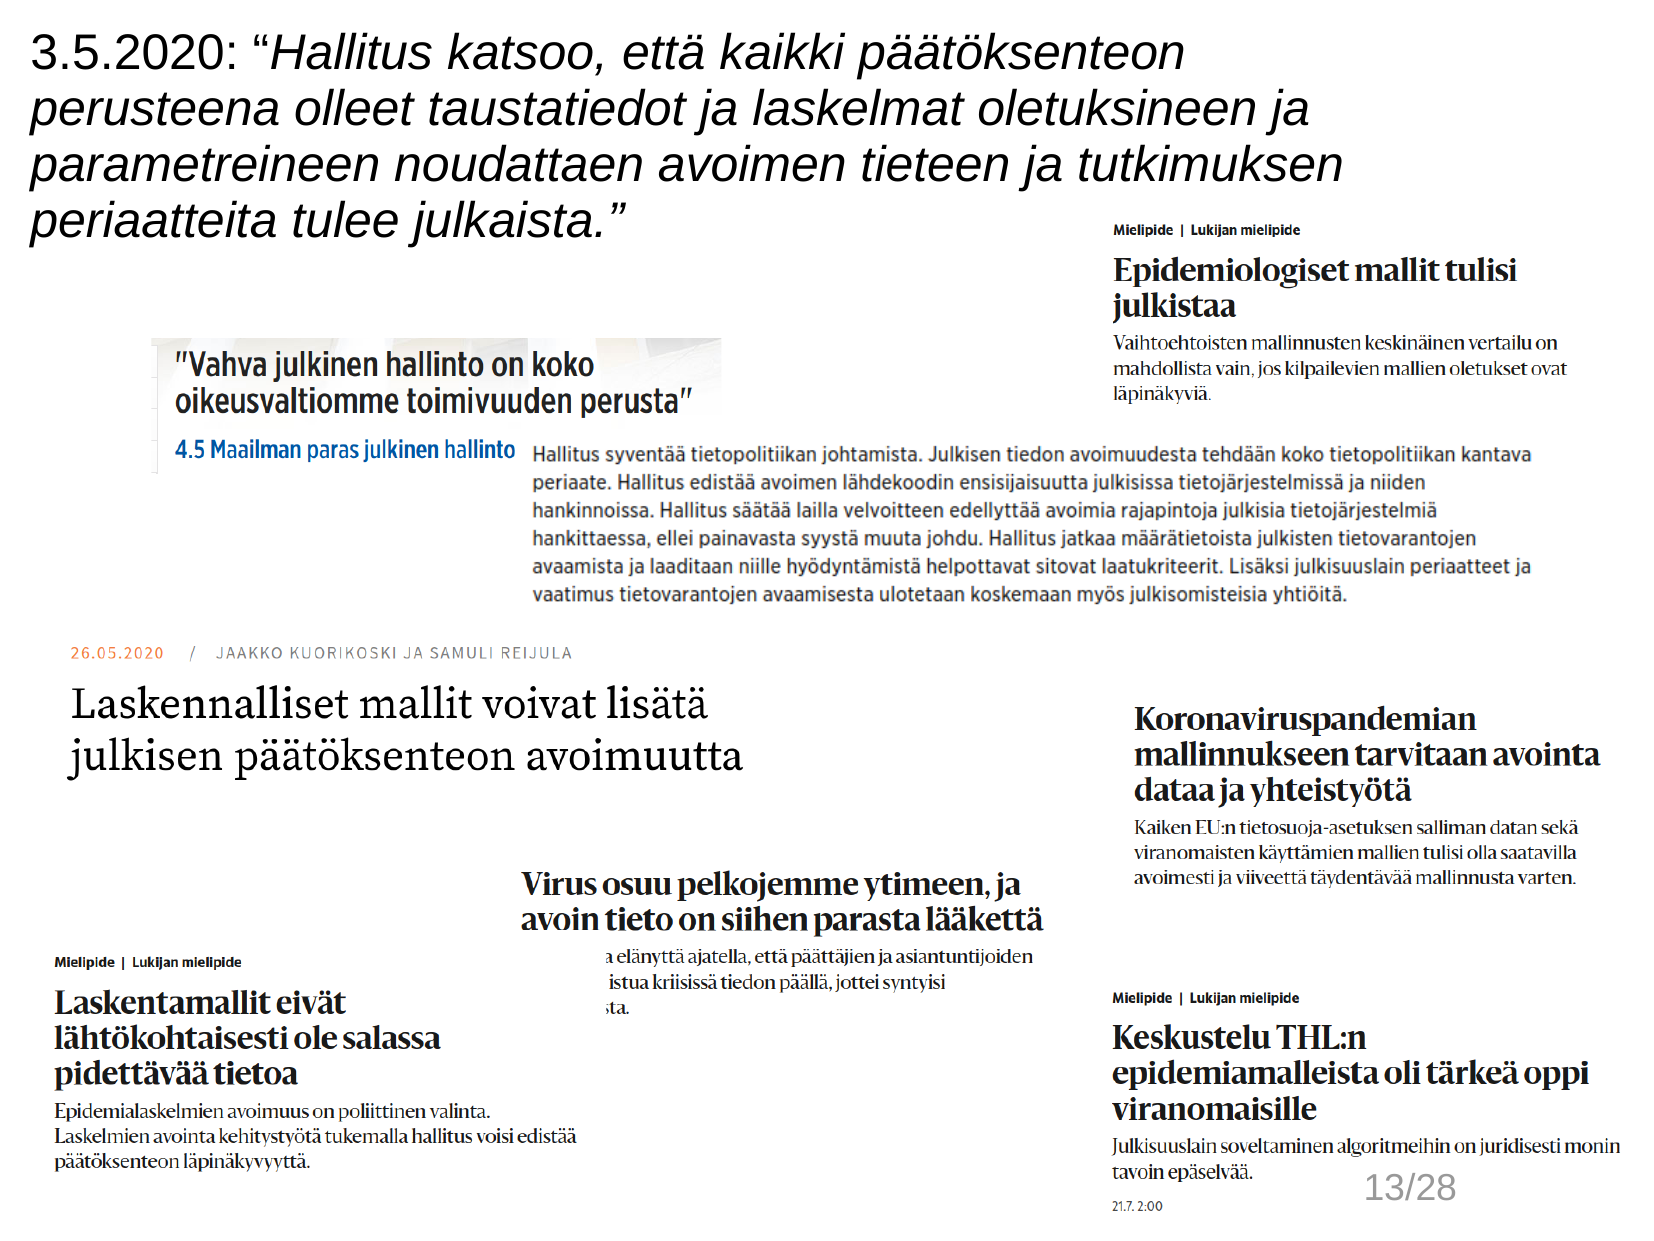

3.5.2020: “Hallitus katsoo, että kaikki päätöksenteon perusteena olleet taustatiedot ja laskelmat oletuksineen ja parametreineen noudattaen avoimen tieteen ja tutkimuksen periaatteita tulee julkaista.”
13